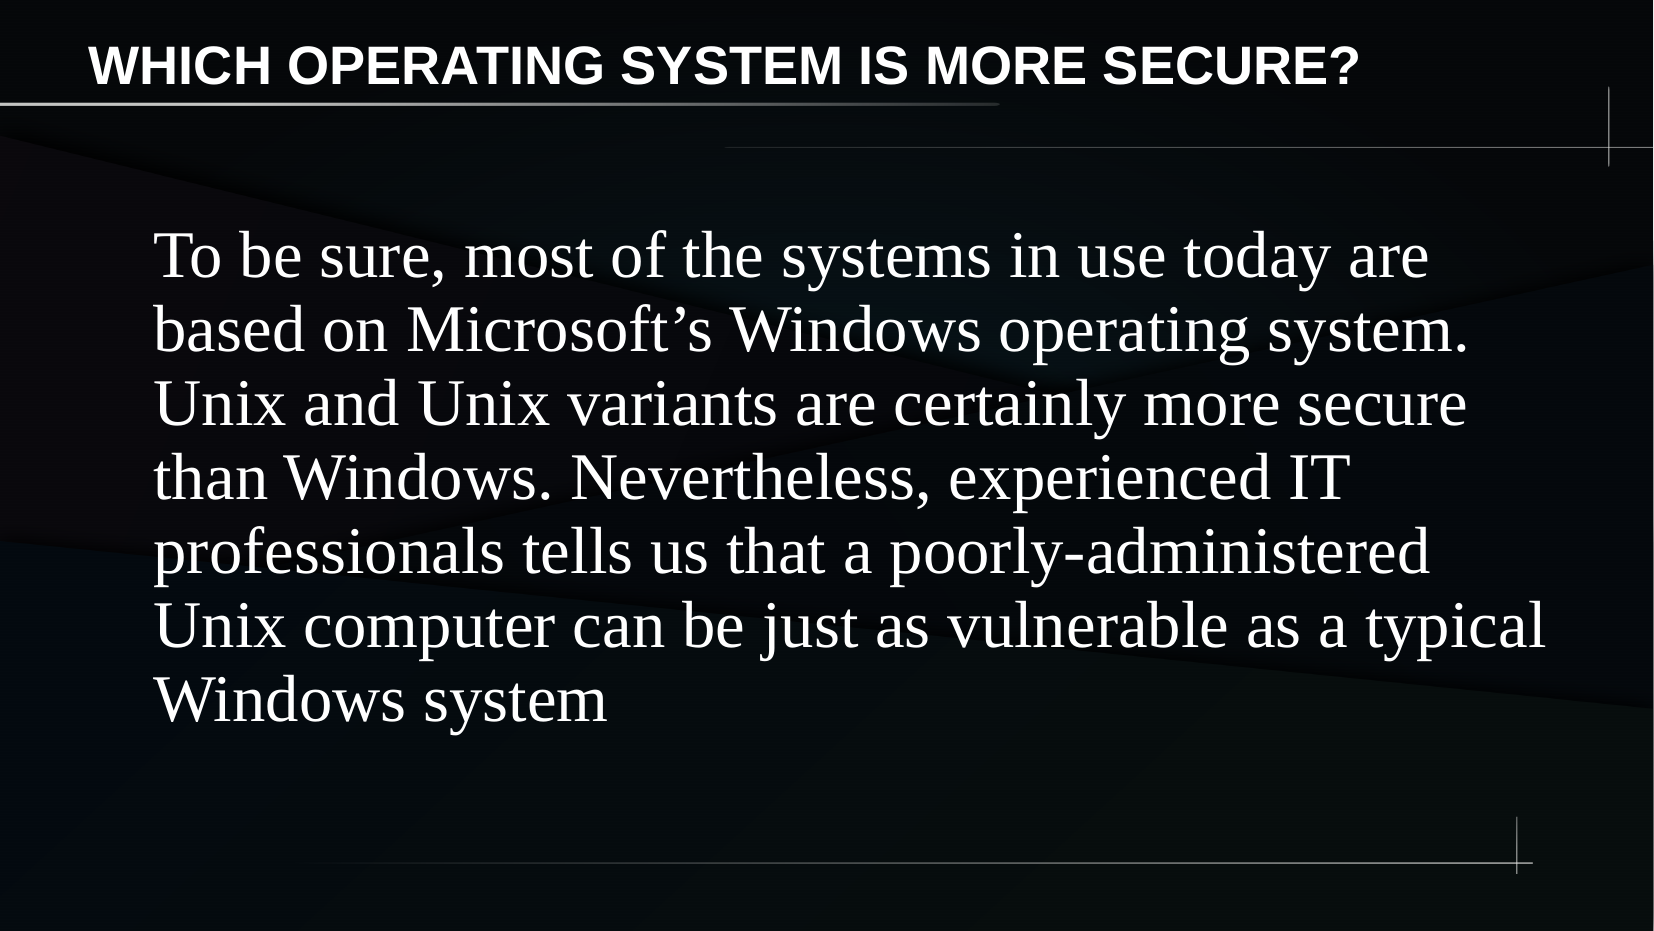

# WHICH OPERATING SYSTEM IS MORE SECURE?
To be sure, most of the systems in use today are based on Microsoft’s Windows operating system. Unix and Unix variants are certainly more secure than Windows. Nevertheless, experienced IT professionals tells us that a poorly-administered Unix computer can be just as vulnerable as a typical Windows system